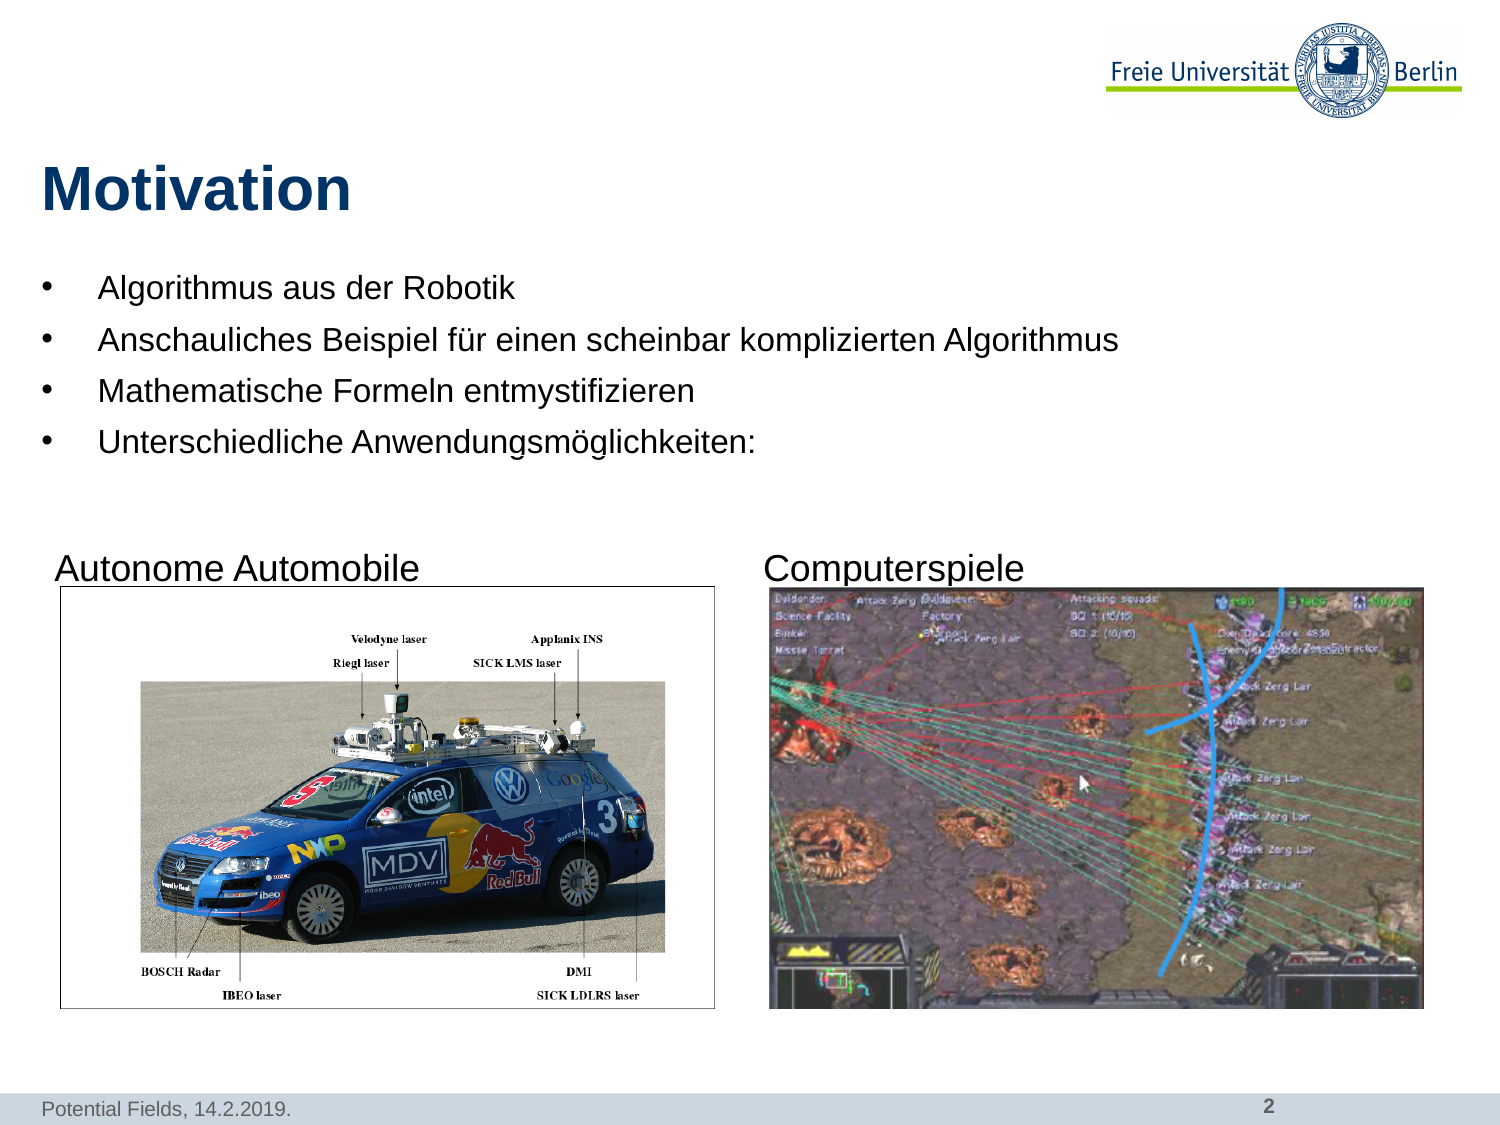

# Motivation
Algorithmus aus der Robotik
Anschauliches Beispiel für einen scheinbar komplizierten Algorithmus
Mathematische Formeln entmystifizieren
Unterschiedliche Anwendungsmöglichkeiten:
| Autonome Automobile | Computerspiele |
| --- | --- |
Visualization Potential Fields Method